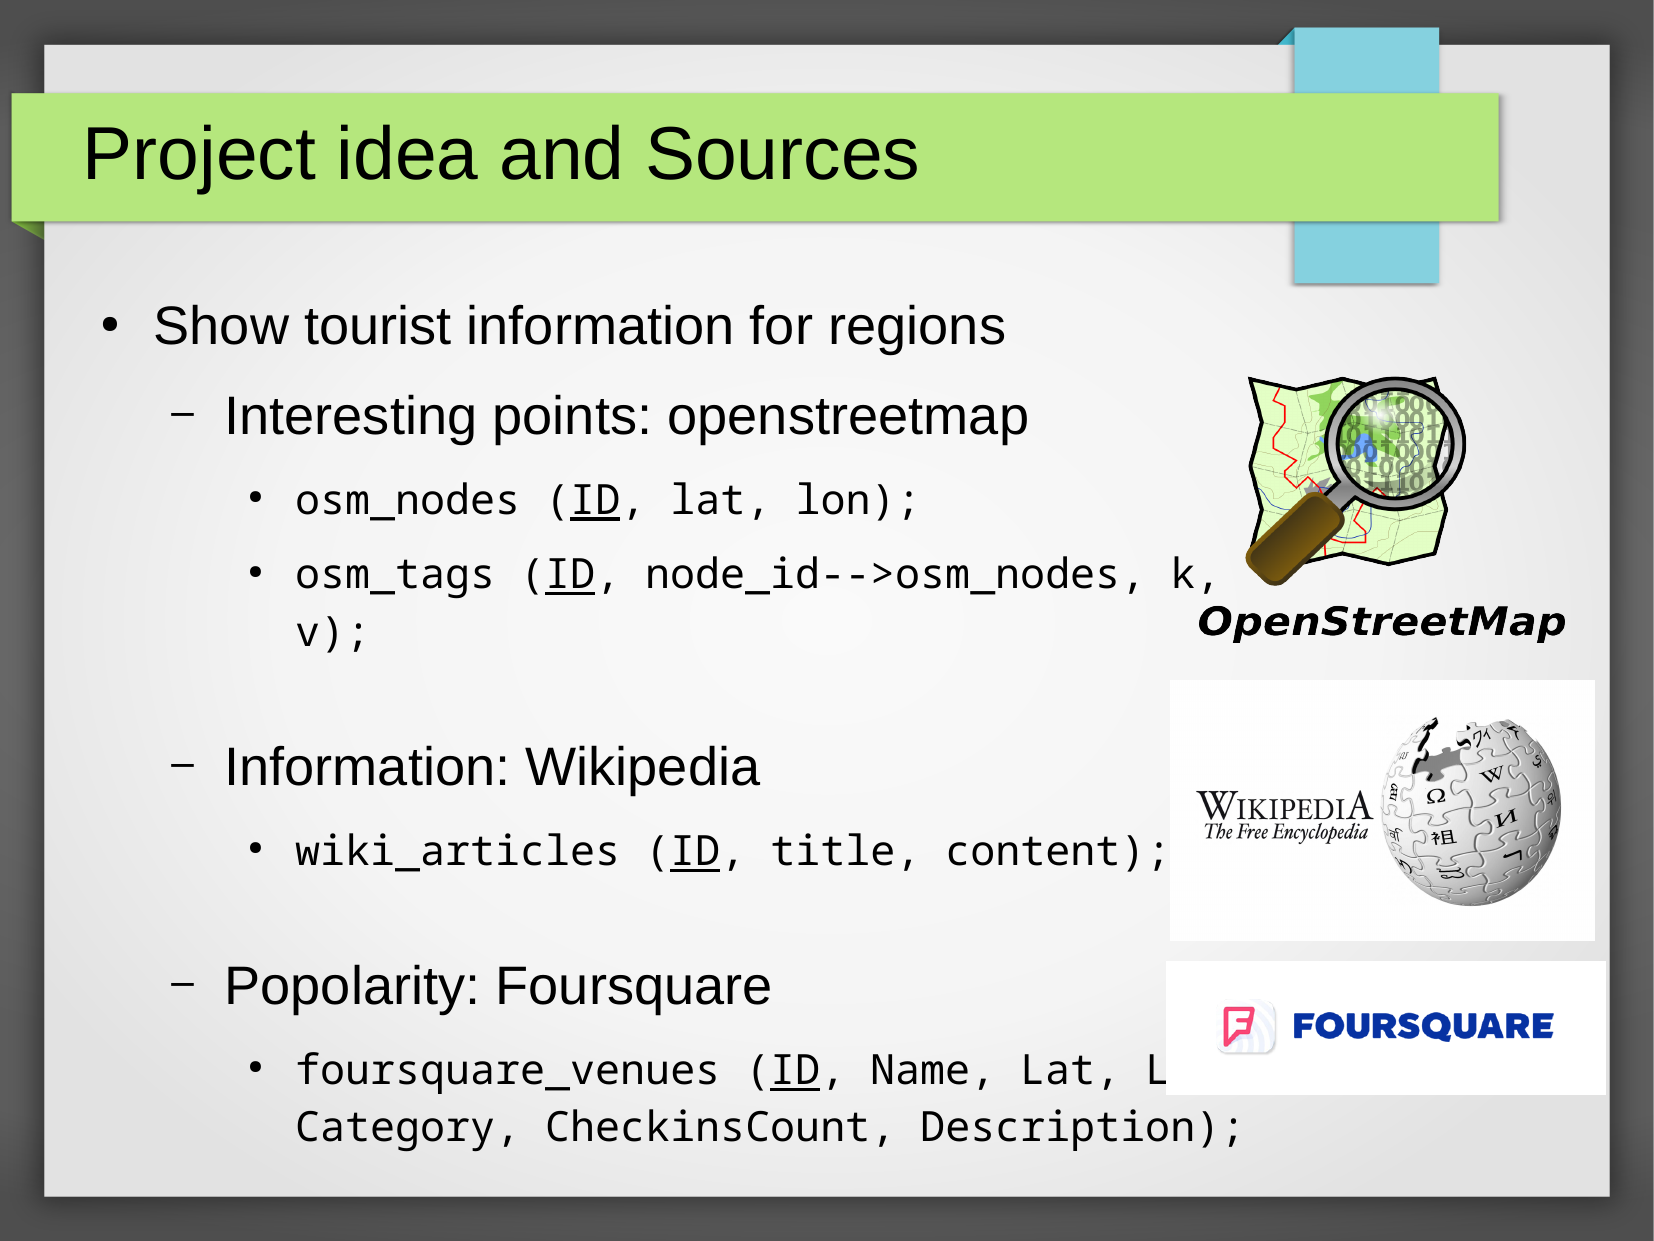

# Project idea and Sources
Show tourist information for regions
Interesting points: openstreetmap
osm_nodes (ID, lat, lon);
osm_tags (ID, node_id-->osm_nodes, k, v);
Information: Wikipedia
wiki_articles (ID, title, content);
Popolarity: Foursquare
foursquare_venues (ID, Name, Lat, Lng, Category, CheckinsCount, Description);